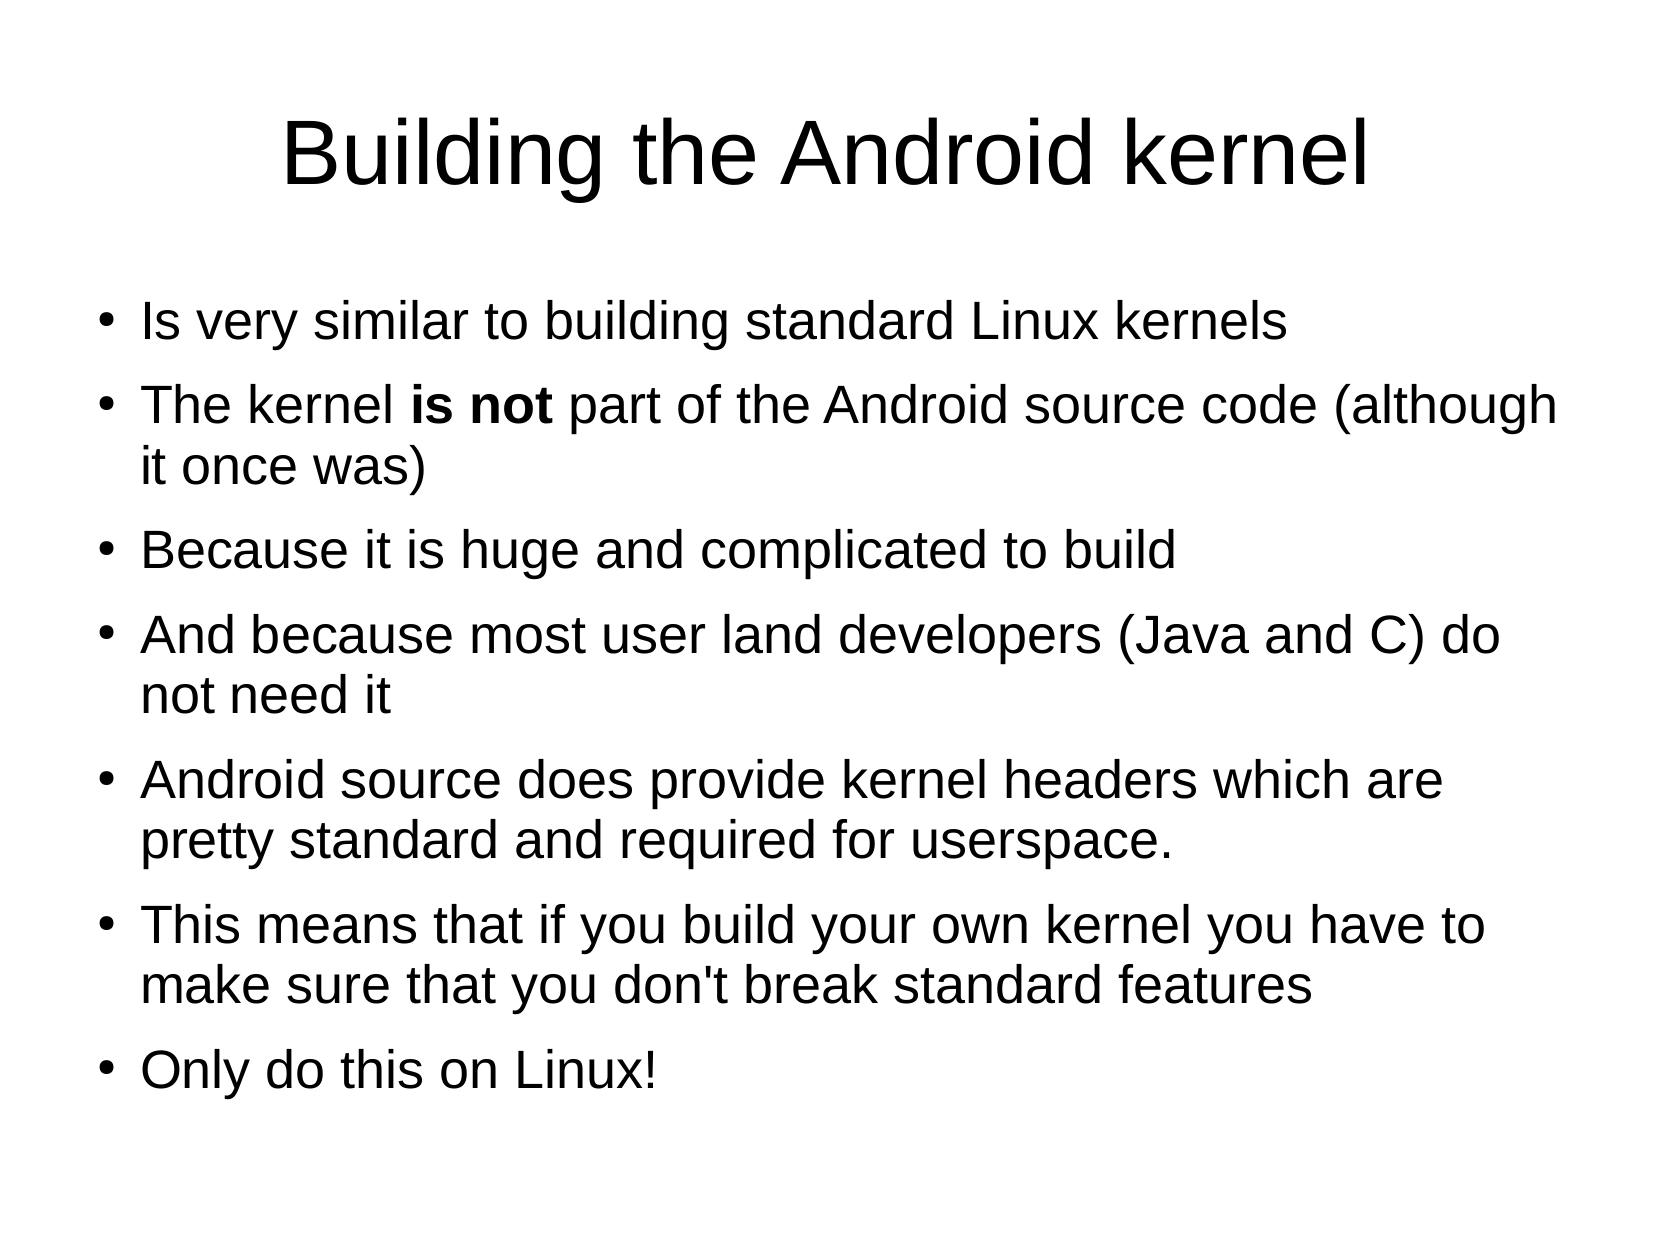

# Building the Android kernel
Is very similar to building standard Linux kernels
The kernel is not part of the Android source code (although it once was)
Because it is huge and complicated to build
And because most user land developers (Java and C) do not need it
Android source does provide kernel headers which are pretty standard and required for userspace.
This means that if you build your own kernel you have to make sure that you don't break standard features
Only do this on Linux!